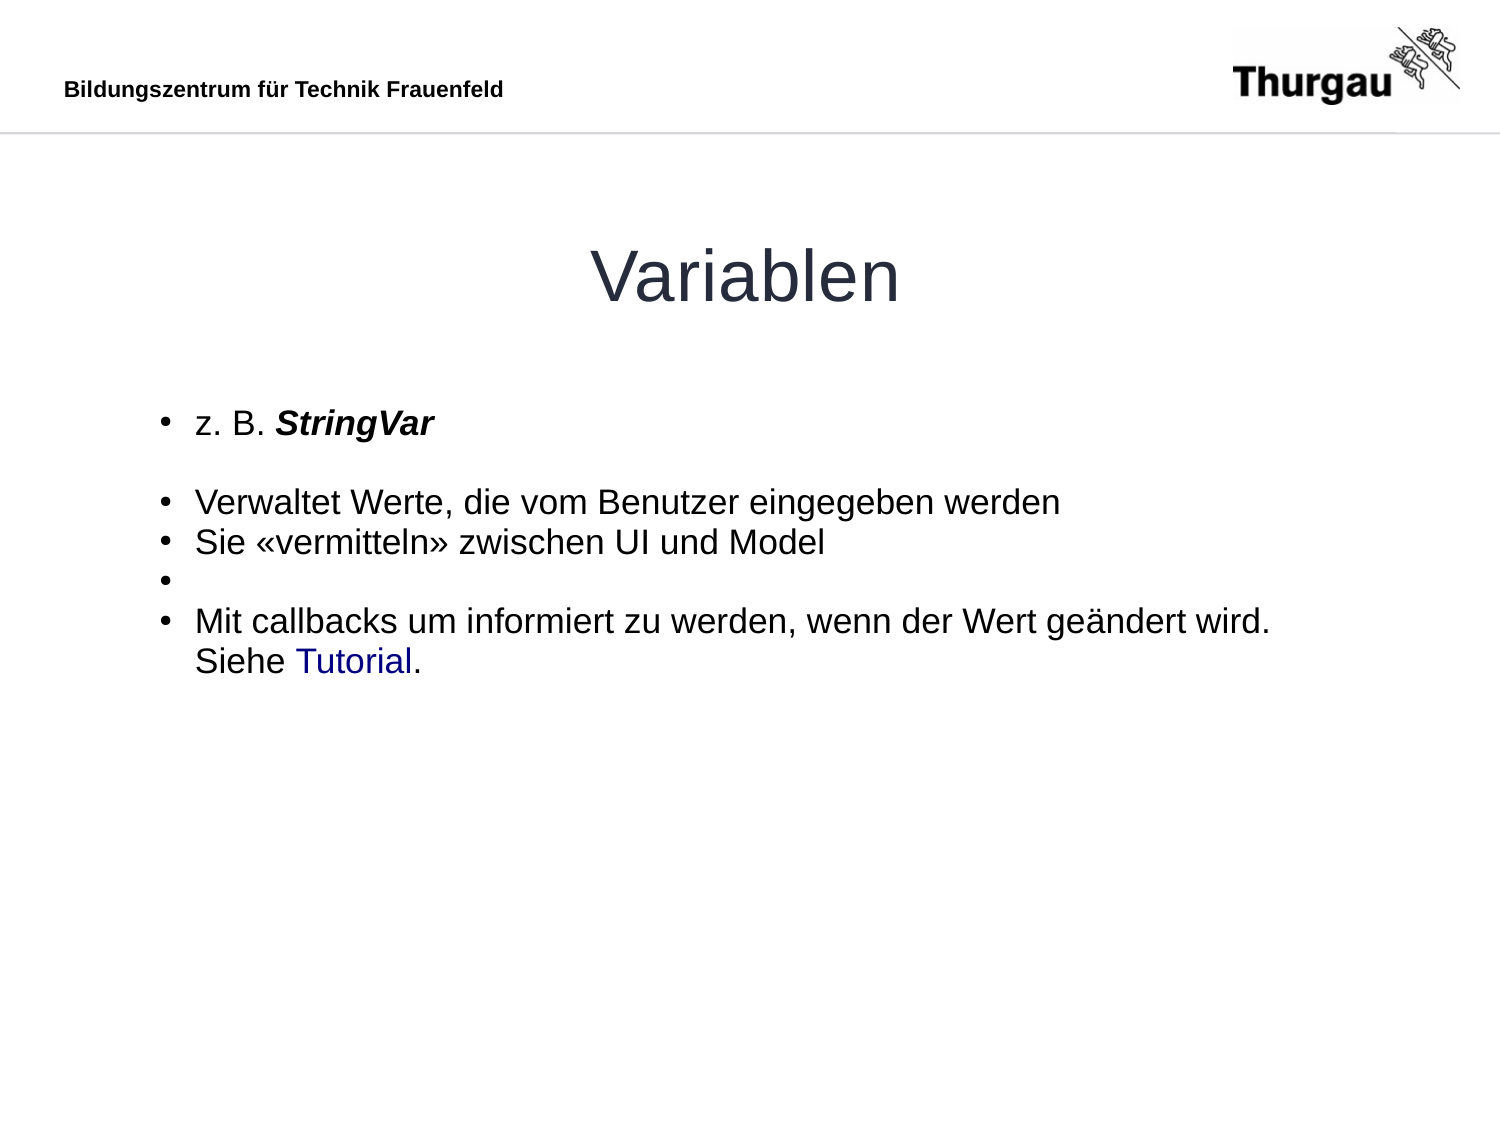

Bildungszentrum für Technik Frauenfeld
Variablen
z. B. StringVar
Verwaltet Werte, die vom Benutzer eingegeben werden
Sie «vermitteln» zwischen UI und Model
Mit callbacks um informiert zu werden, wenn der Wert geändert wird.
Siehe Tutorial.